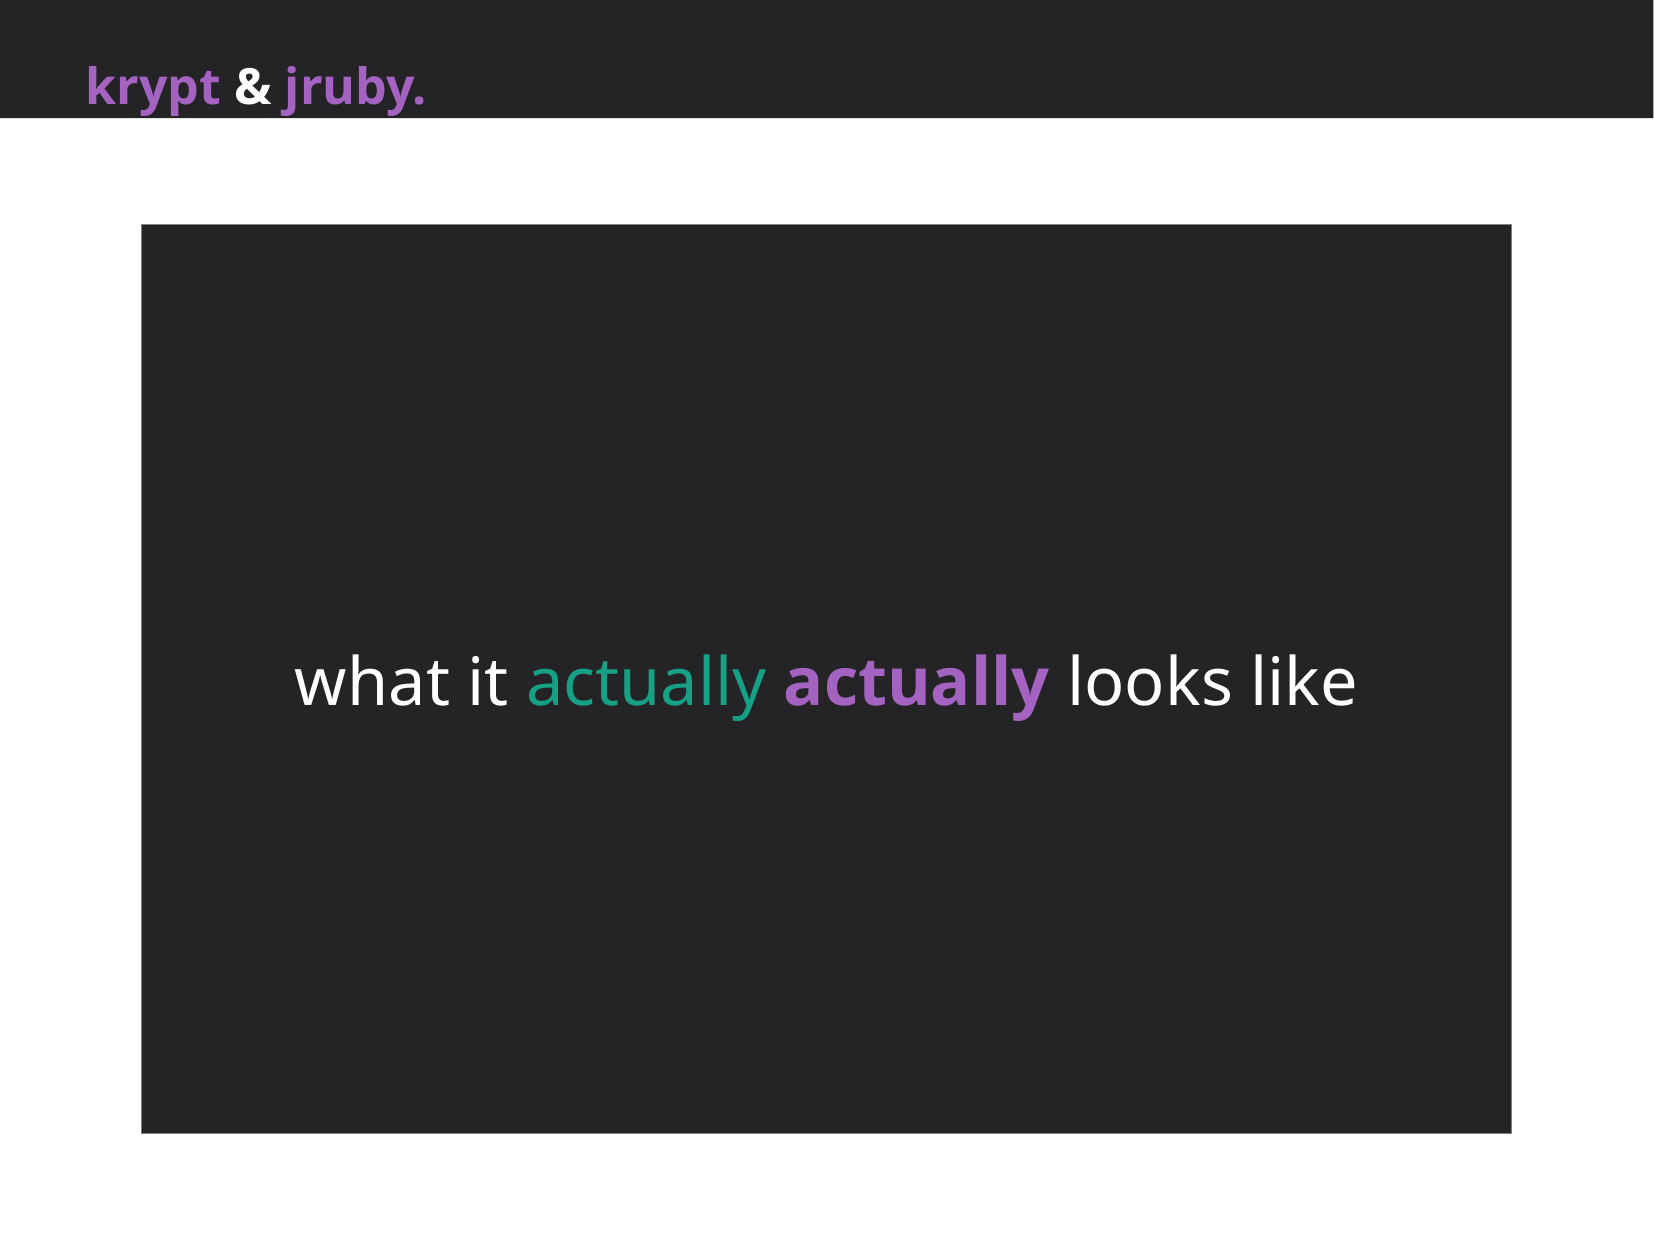

krypt & jruby.
what it actually actually looks like
krypt first of all is a framework